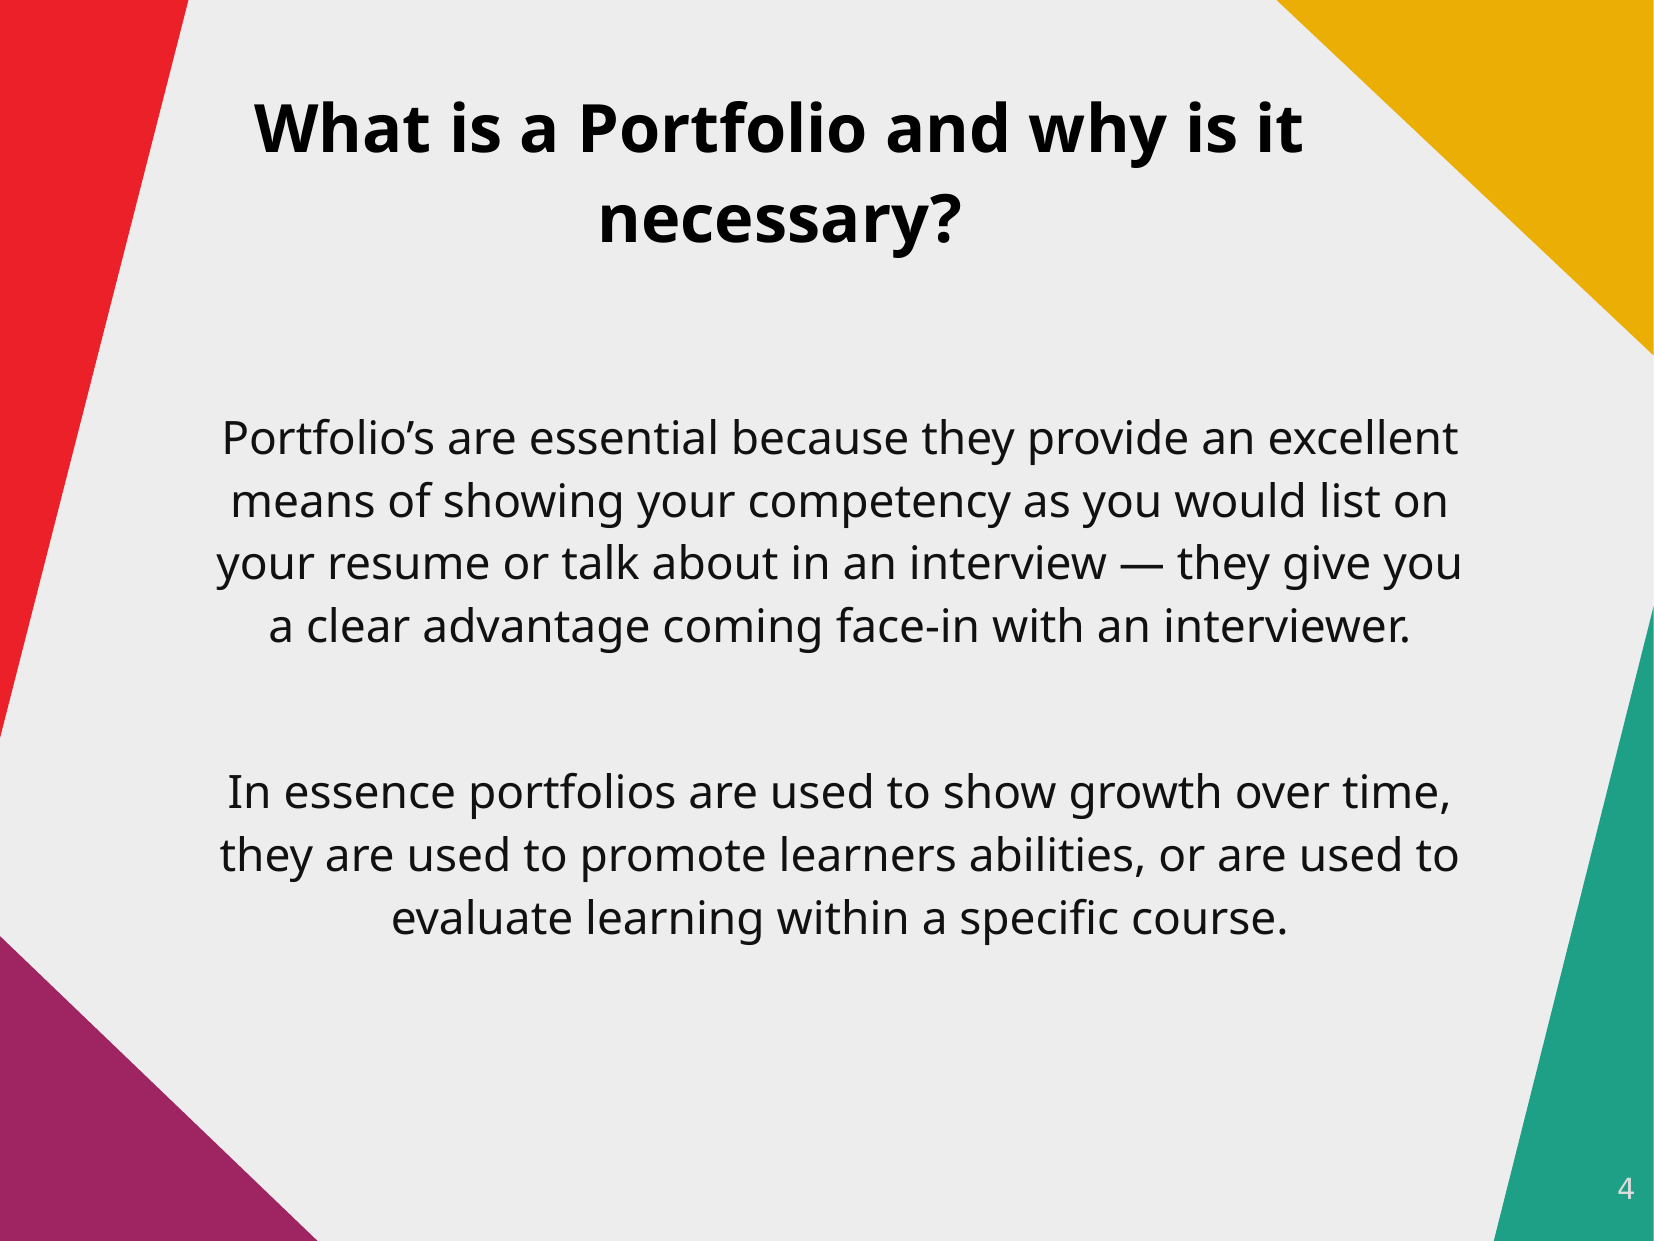

# What is a Portfolio and why is it necessary?
Portfolio’s are essential because they provide an excellent means of showing your competency as you would list on your resume or talk about in an interview — they give you a clear advantage coming face-in with an interviewer.
In essence portfolios are used to show growth over time, they are used to promote learners abilities, or are used to evaluate learning within a specific course.
4